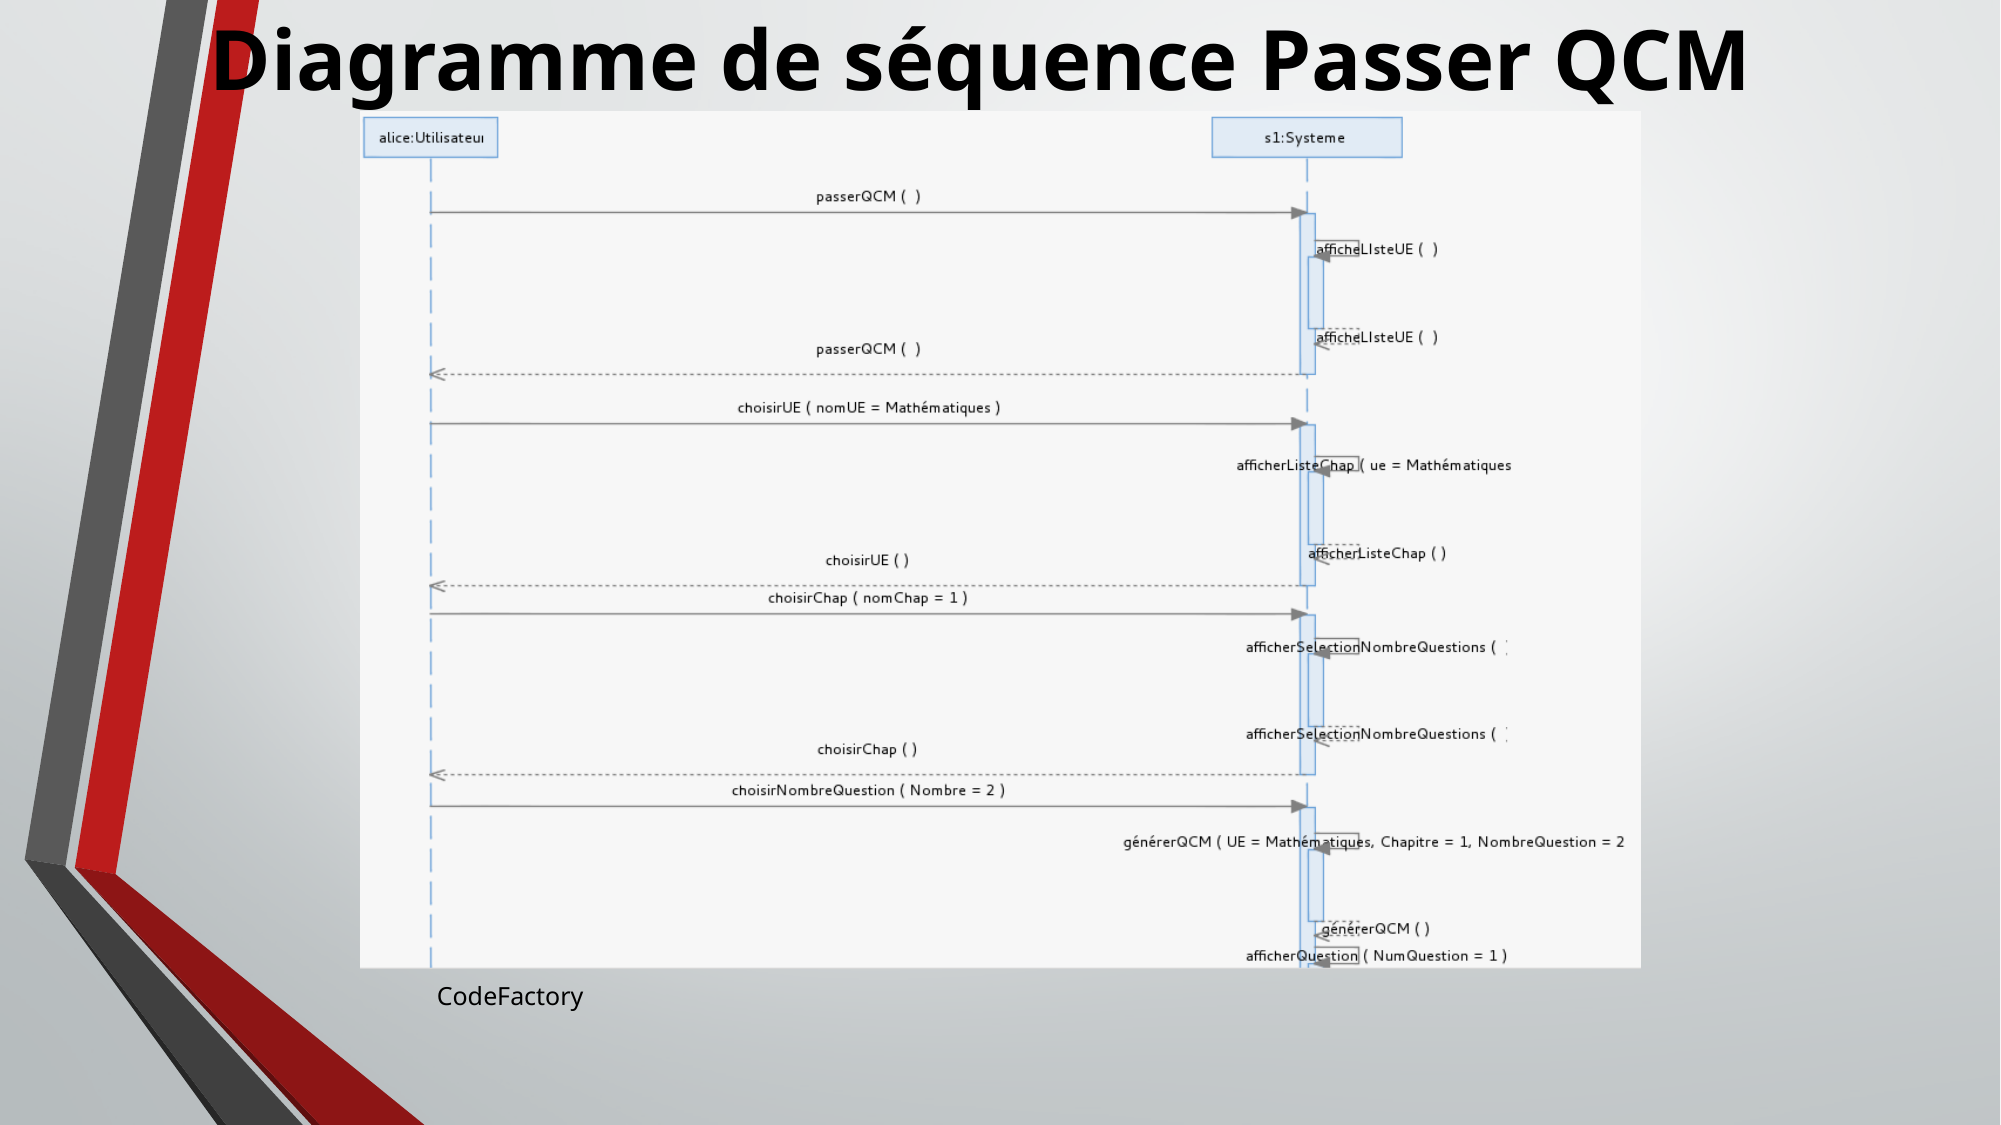

# Diagramme de séquence Passer QCM
CodeFactory